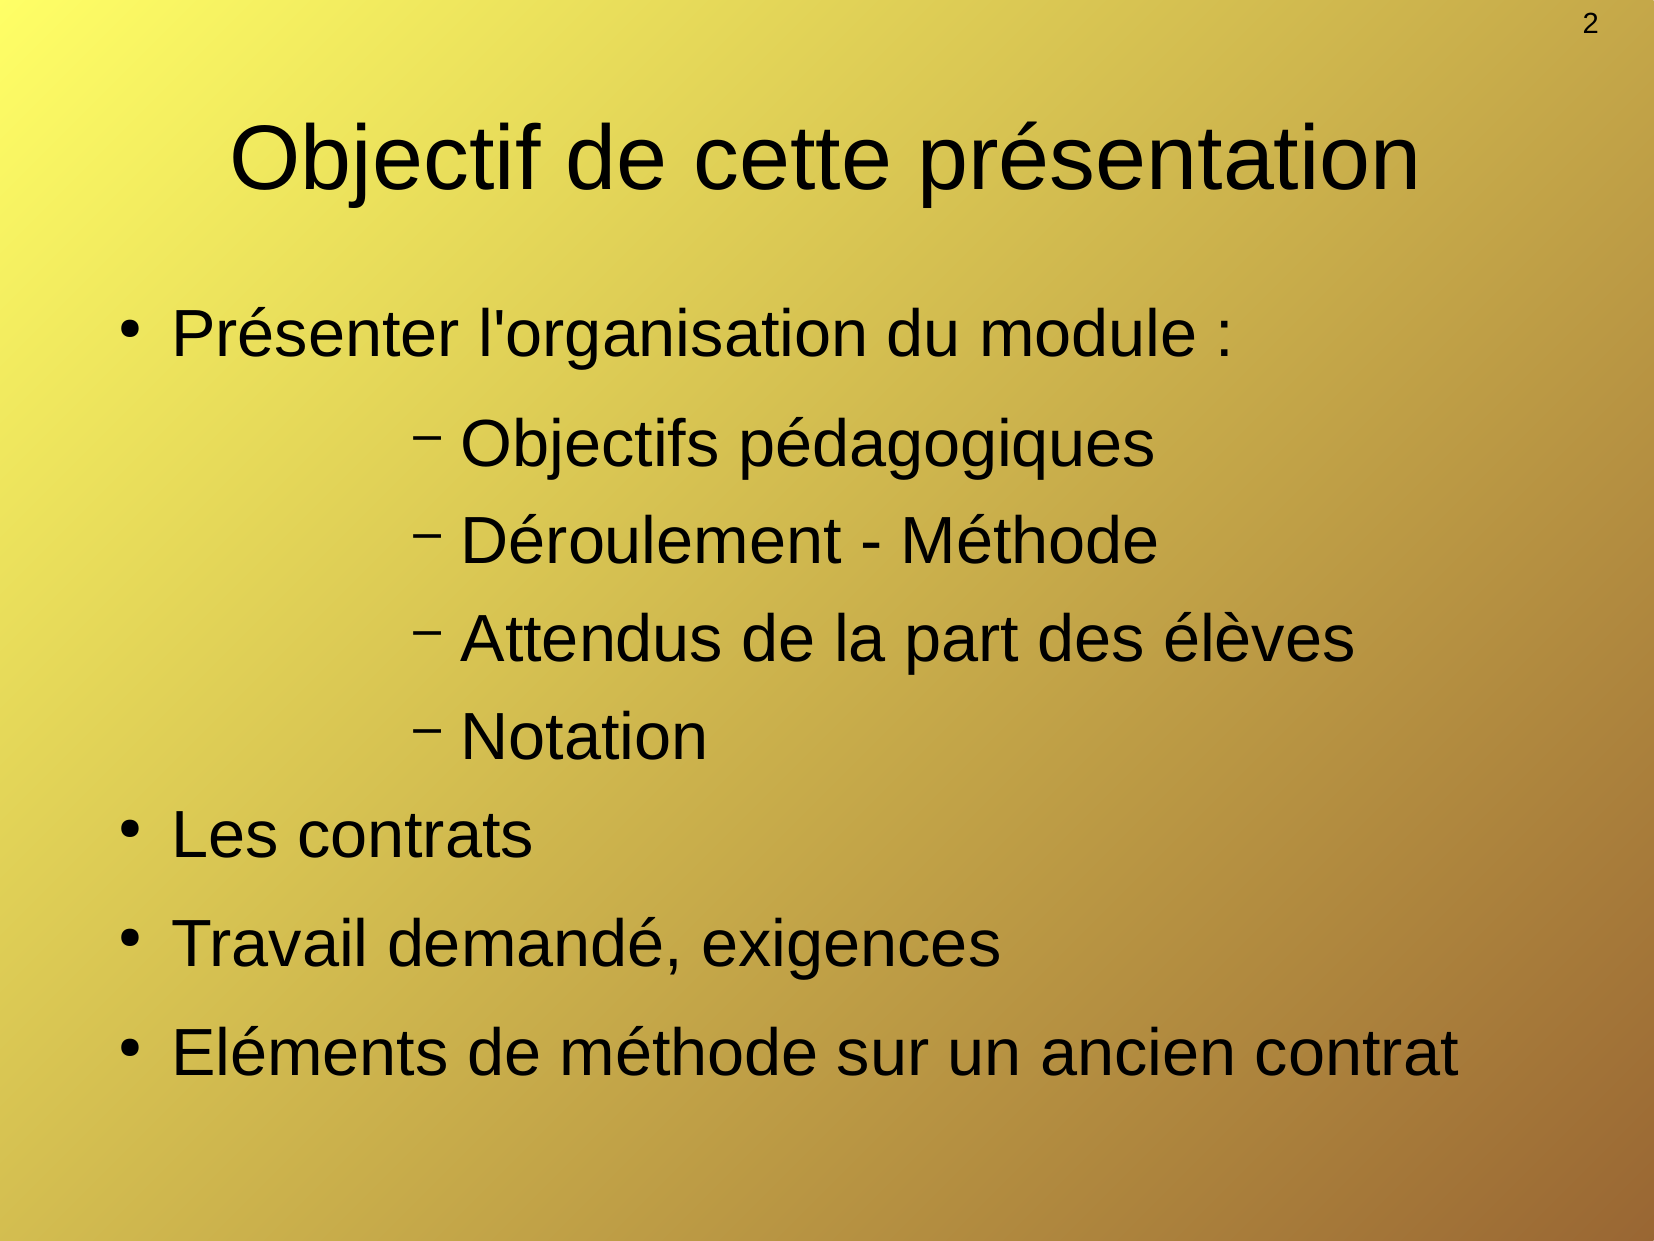

# Objectif de cette présentation
Présenter l'organisation du module :
Objectifs pédagogiques
Déroulement - Méthode
Attendus de la part des élèves
Notation
Les contrats
Travail demandé, exigences
Eléments de méthode sur un ancien contrat